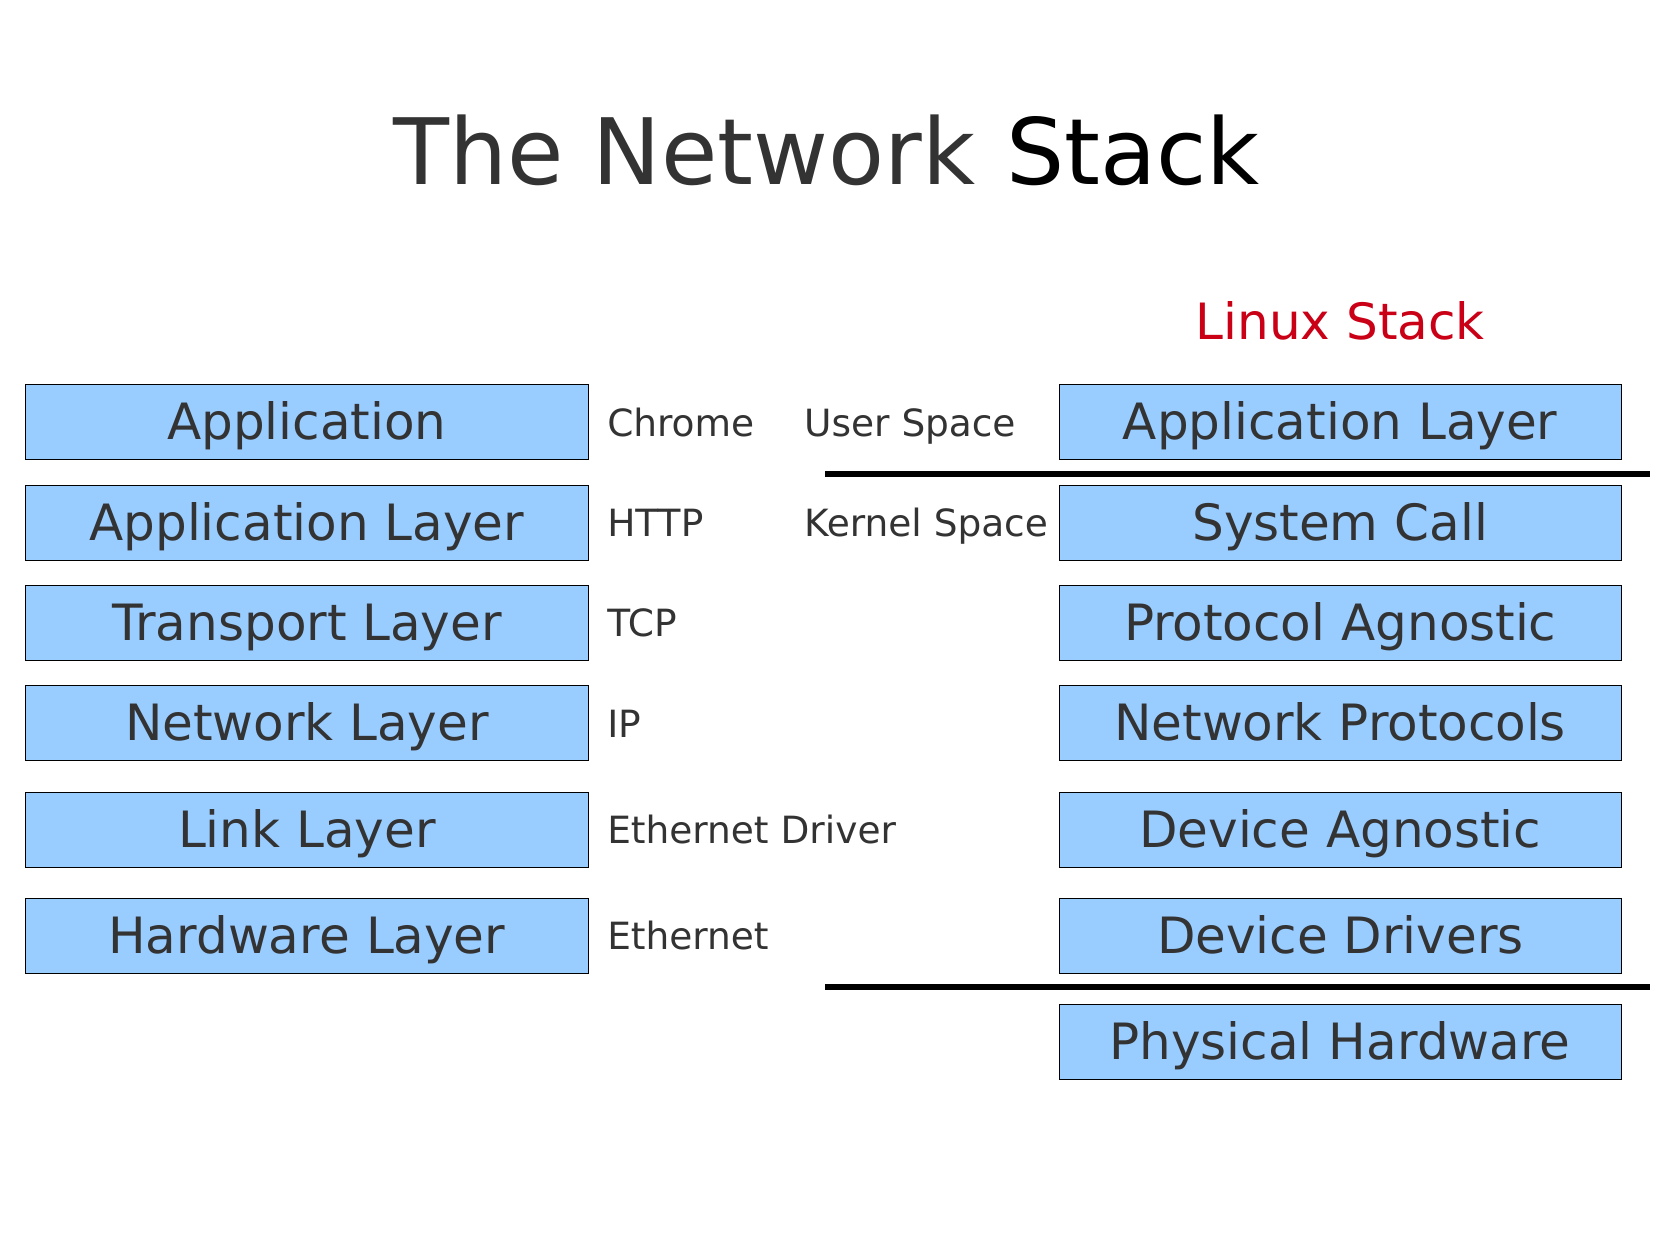

# The Network Stack
Linux Stack
Application
Application Layer
Chrome
User Space
Application Layer
System Call
HTTP
Kernel Space
Transport Layer
Protocol Agnostic
TCP
Network Layer
Network Protocols
IP
Link Layer
Device Agnostic
Ethernet Driver
Hardware Layer
Device Drivers
Ethernet
Physical Hardware